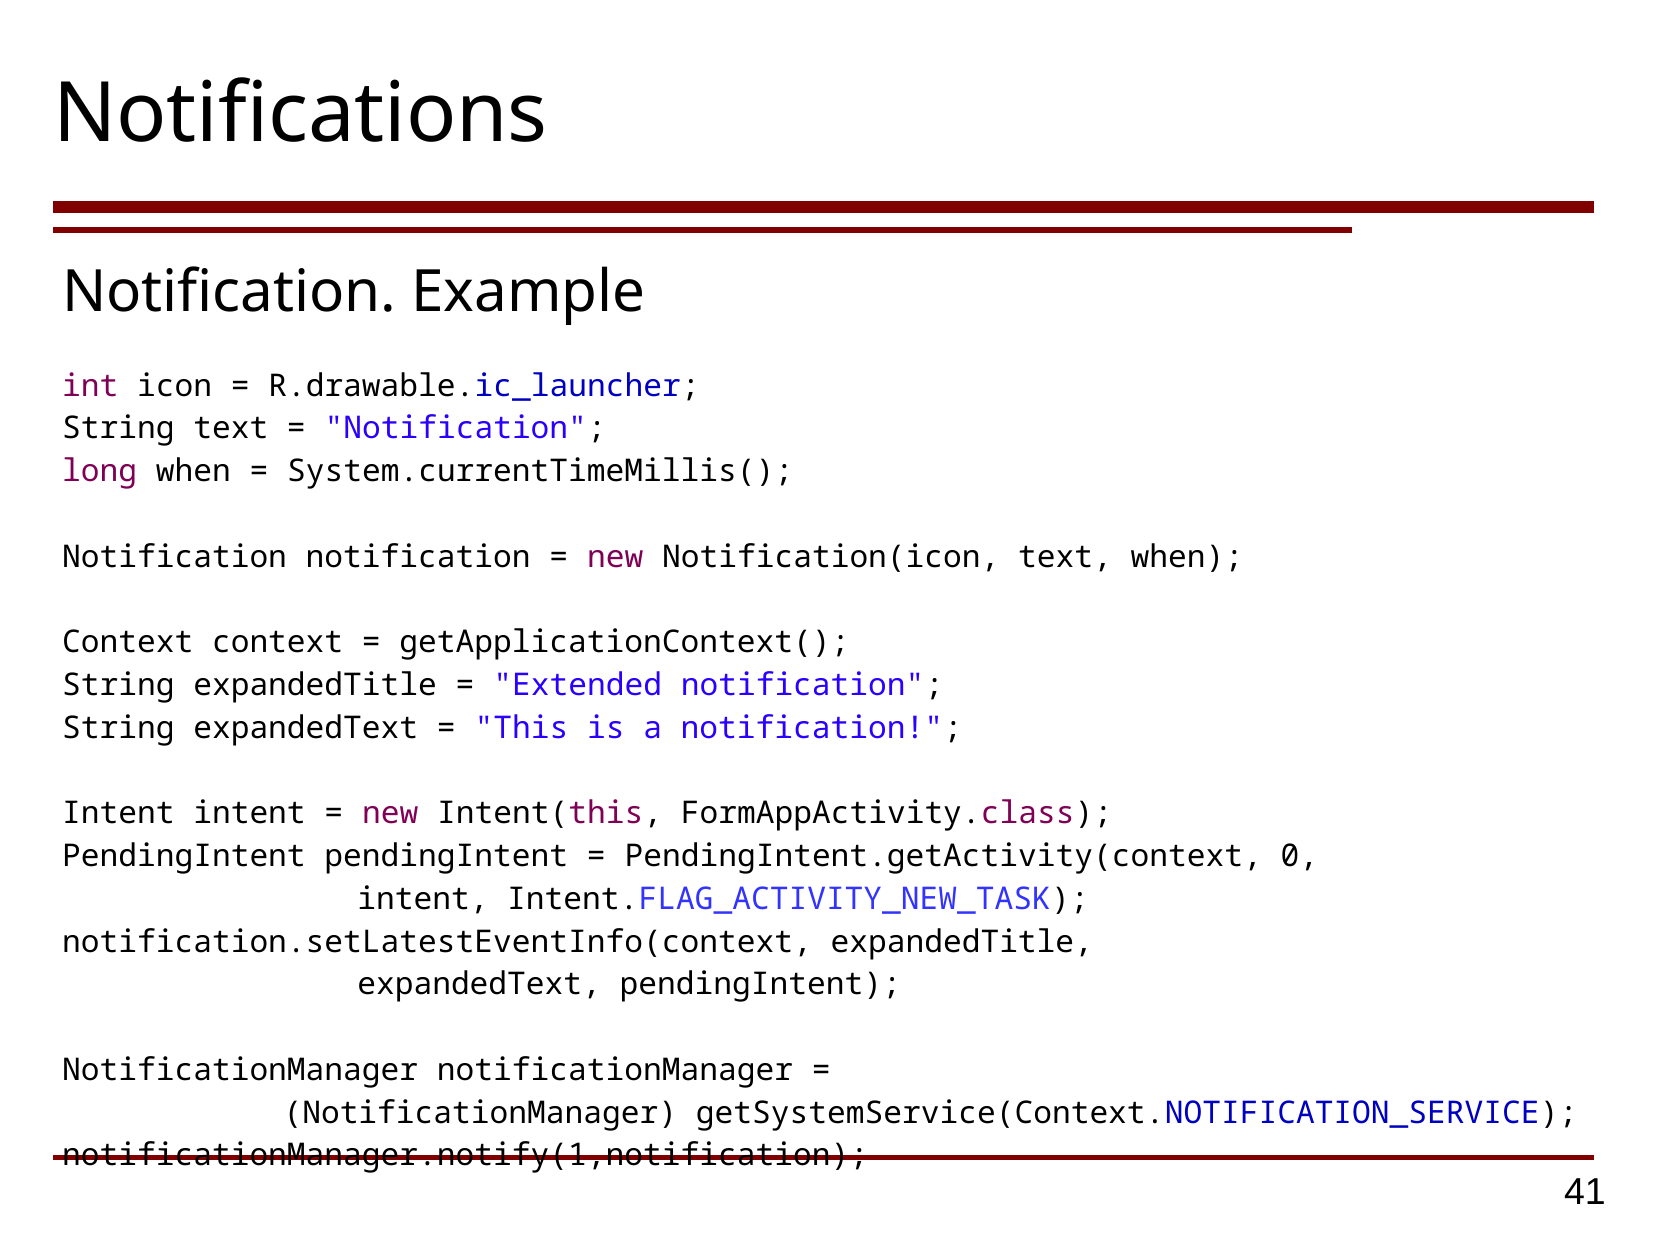

# Notifications
Notification. Example
int icon = R.drawable.ic_launcher;
String text = "Notification";
long when = System.currentTimeMillis();
Notification notification = new Notification(icon, text, when);
Context context = getApplicationContext();
String expandedTitle = "Extended notification";
String expandedText = "This is a notification!";
Intent intent = new Intent(this, FormAppActivity.class);
PendingIntent pendingIntent = PendingIntent.getActivity(context, 0,
				intent, Intent.FLAG_ACTIVITY_NEW_TASK);
notification.setLatestEventInfo(context, expandedTitle,
				expandedText, pendingIntent);
NotificationManager notificationManager =
			(NotificationManager) getSystemService(Context.NOTIFICATION_SERVICE);
notificationManager.notify(1,notification);